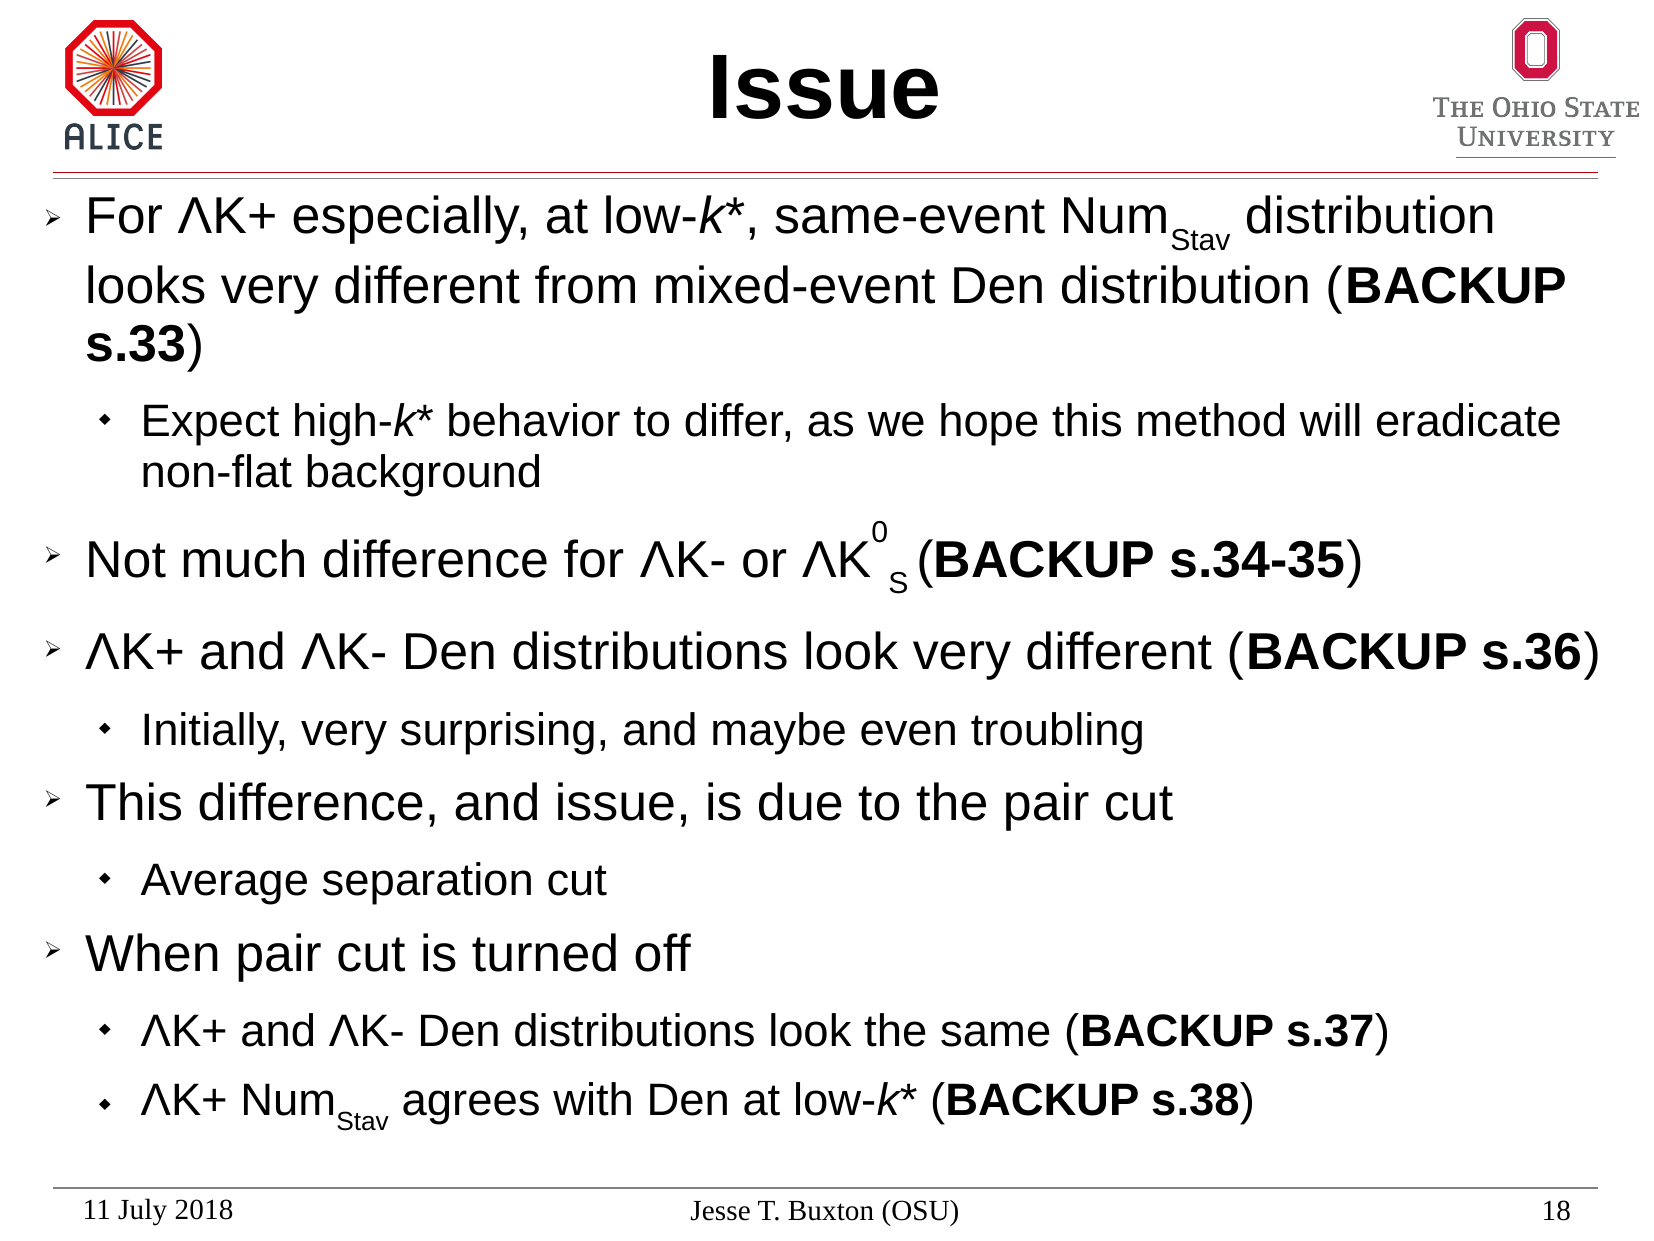

# Issue
For ΛK+ especially, at low-k*, same-event NumStav distribution looks very different from mixed-event Den distribution (BACKUP s.33)
Expect high-k* behavior to differ, as we hope this method will eradicate non-flat background
Not much difference for ΛK- or ΛK0S (BACKUP s.34-35)
ΛK+ and ΛK- Den distributions look very different (BACKUP s.36)
Initially, very surprising, and maybe even troubling
This difference, and issue, is due to the pair cut
Average separation cut
When pair cut is turned off
ΛK+ and ΛK- Den distributions look the same (BACKUP s.37)
ΛK+ NumStav agrees with Den at low-k* (BACKUP s.38)
11 July 2018
Jesse T. Buxton (OSU)
18